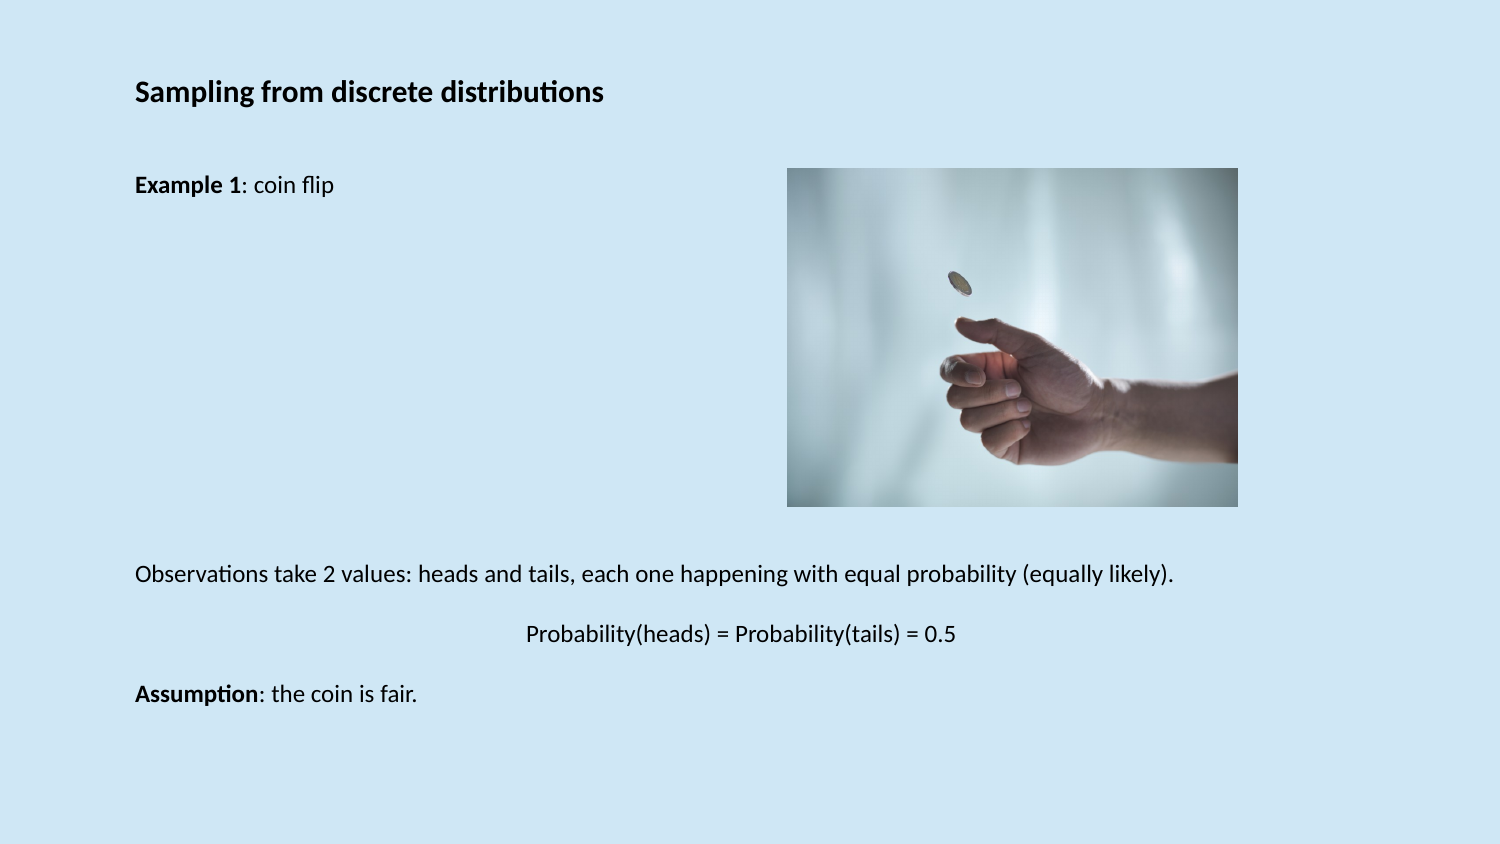

Sampling from discrete distributions
Example 1: coin flip
Observations take 2 values: heads and tails, each one happening with equal probability (equally likely).
Probability(heads) = Probability(tails) = 0.5
Assumption: the coin is fair.